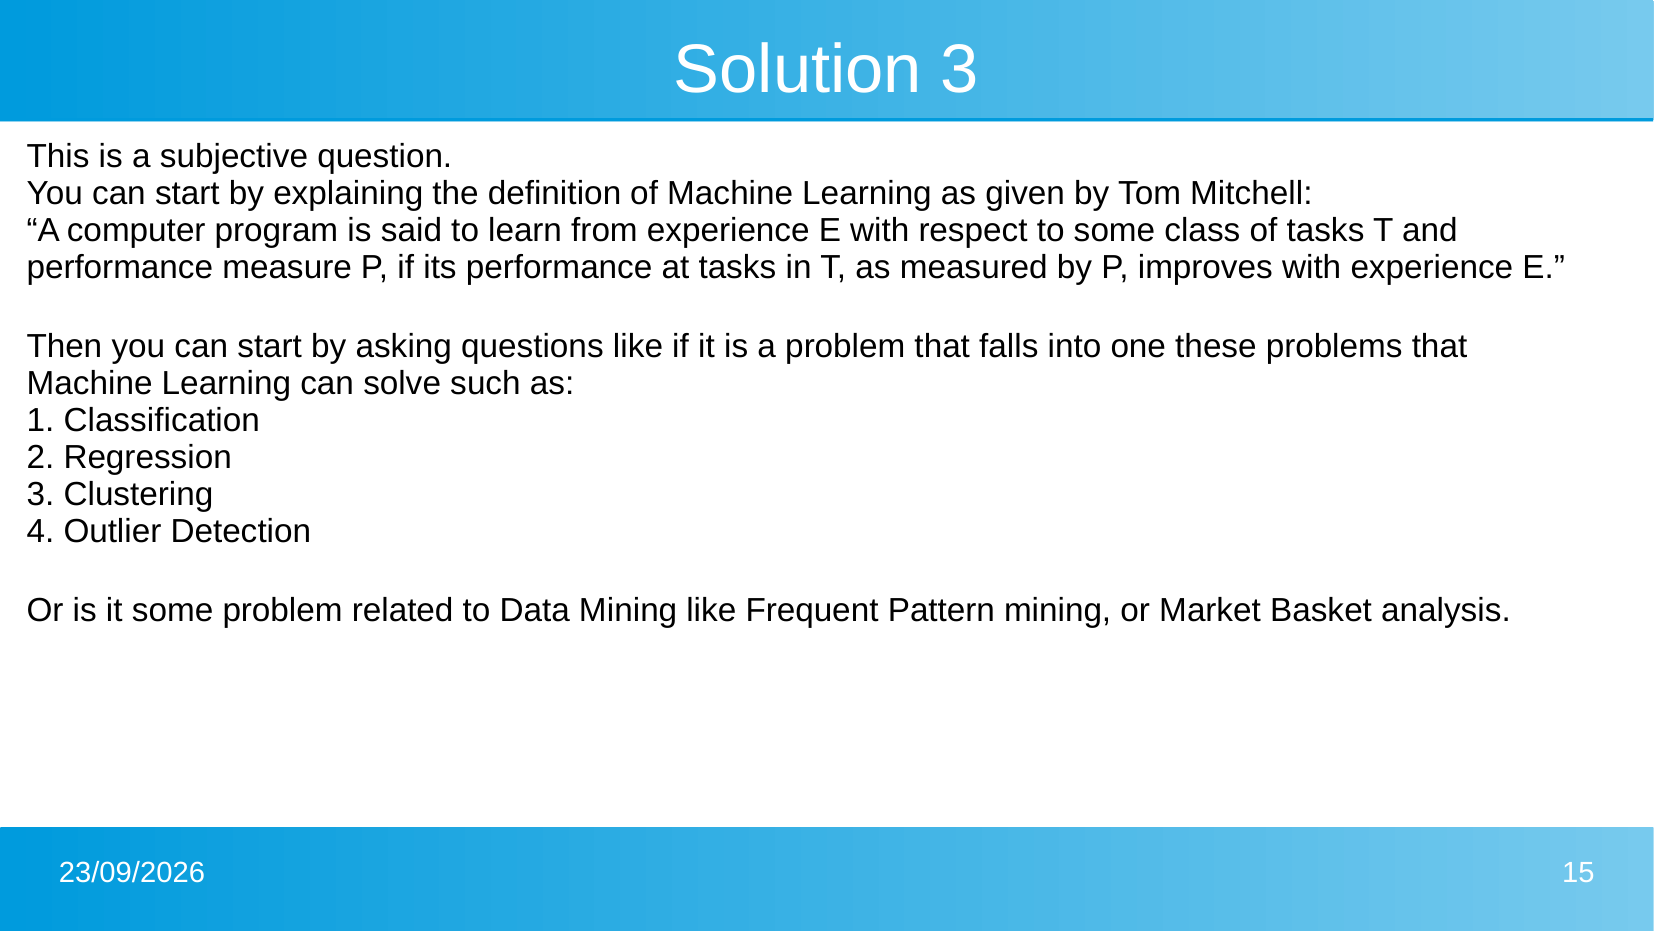

# Solution 3
This is a subjective question.
You can start by explaining the definition of Machine Learning as given by Tom Mitchell:
“A computer program is said to learn from experience E with respect to some class of tasks T and performance measure P, if its performance at tasks in T, as measured by P, improves with experience E.”
Then you can start by asking questions like if it is a problem that falls into one these problems that Machine Learning can solve such as:
1. Classification
2. Regression
3. Clustering
4. Outlier Detection
Or is it some problem related to Data Mining like Frequent Pattern mining, or Market Basket analysis.
15